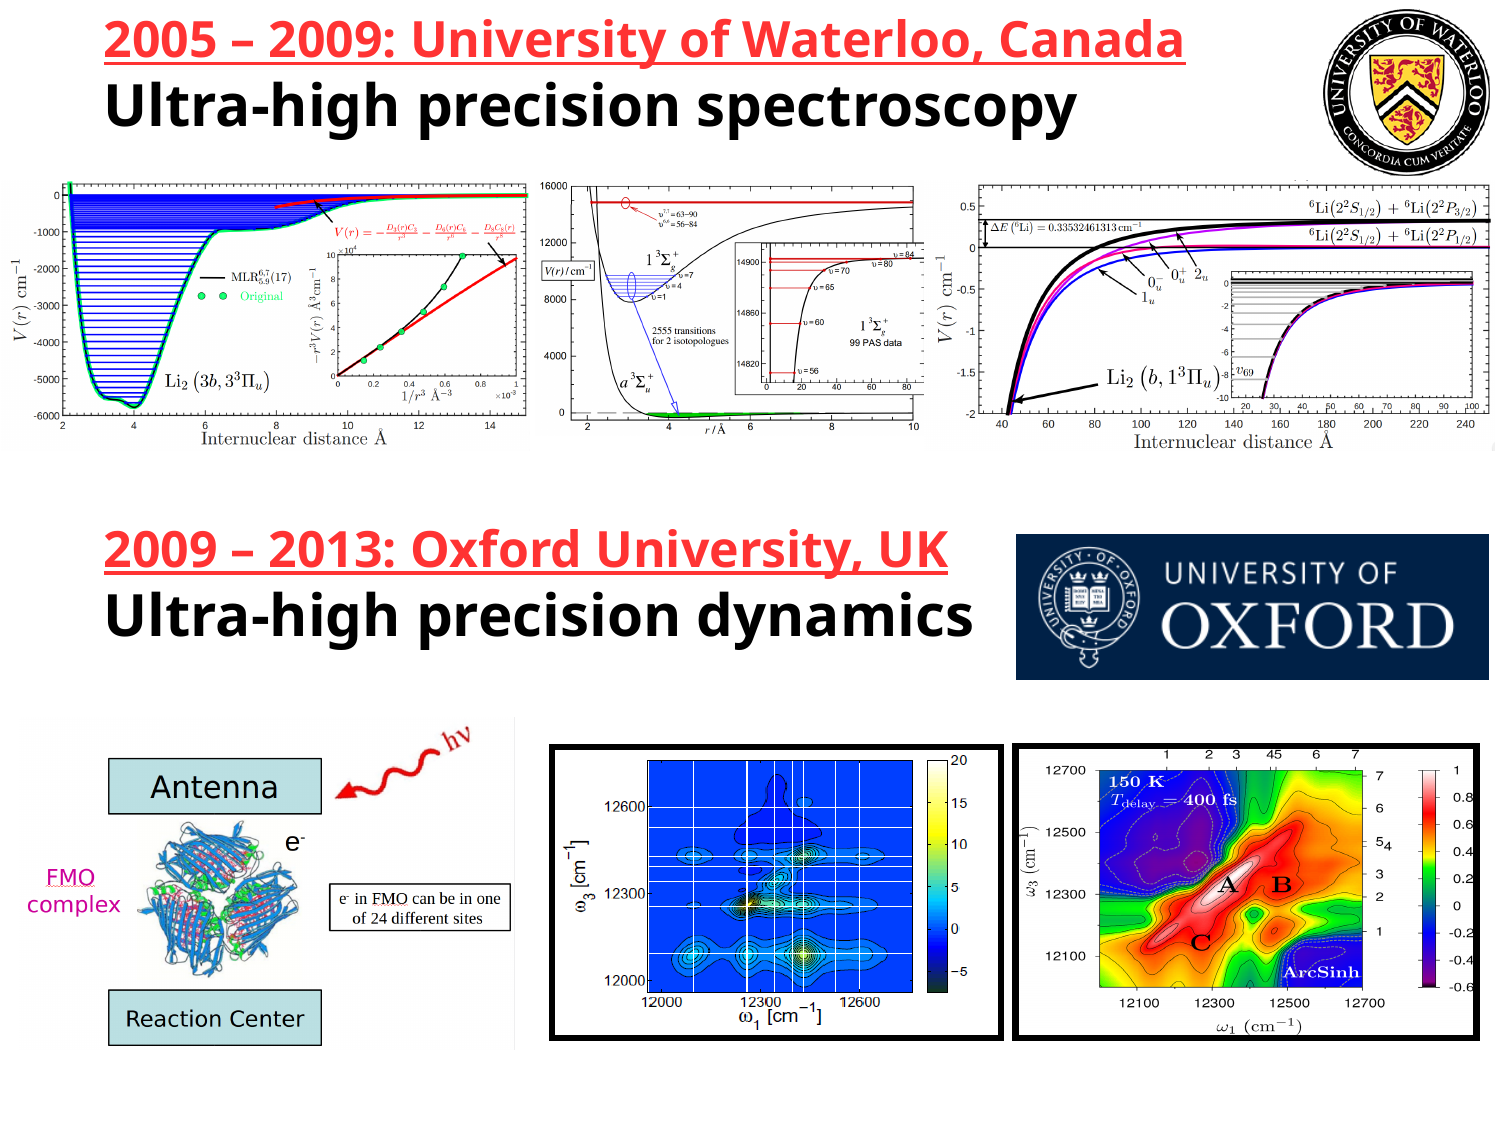

2005 – 2009: University of Waterloo, Canada
Ultra-high precision spectroscopy
2009 – 2013: Oxford University, UK
Ultra-high precision dynamics
#